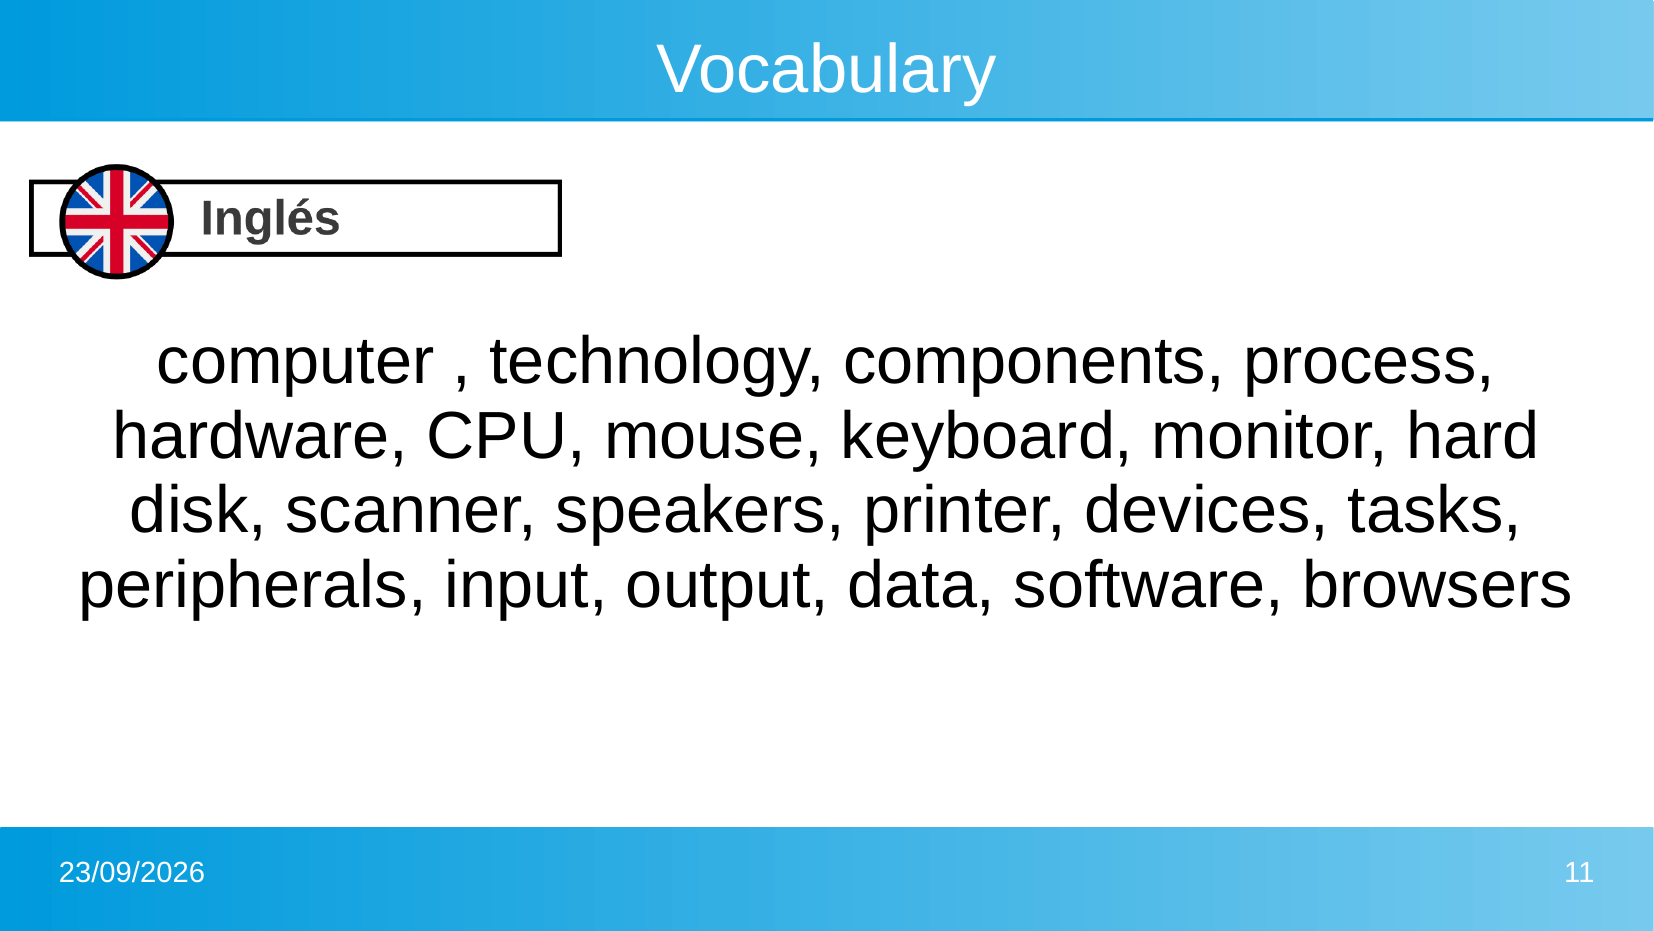

# Vocabulary
computer , technology, components, process, hardware, CPU, mouse, keyboard, monitor, hard disk, scanner, speakers, printer, devices, tasks, peripherals, input, output, data, software, browsers
11